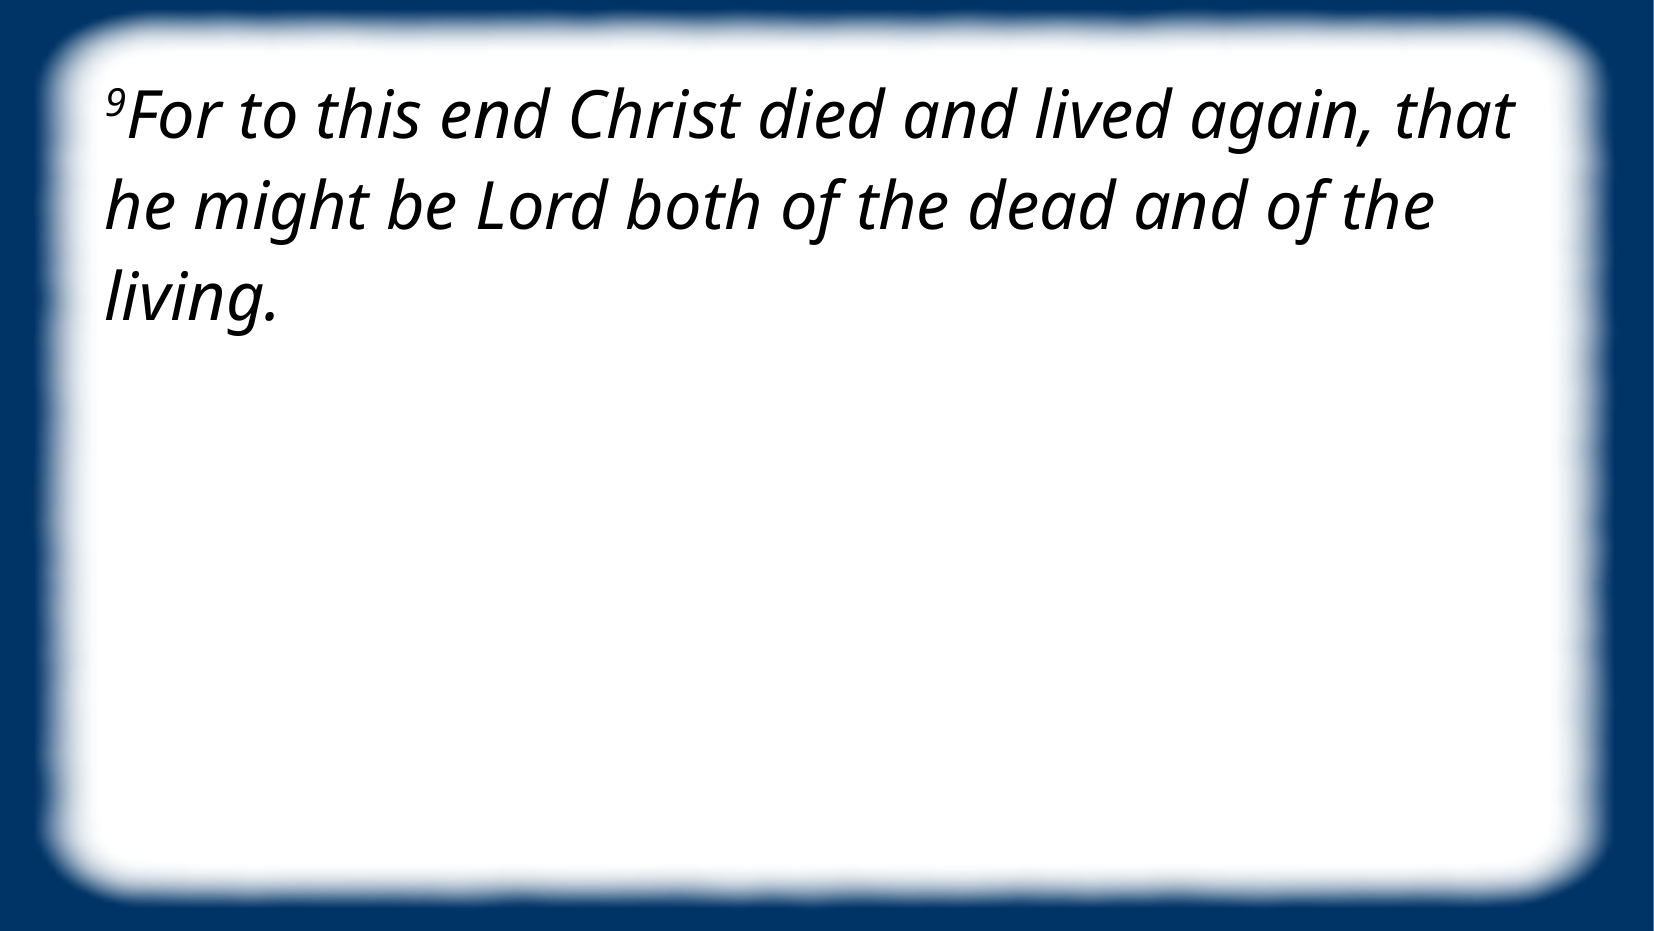

9For to this end Christ died and lived again, that he might be Lord both of the dead and of the living.